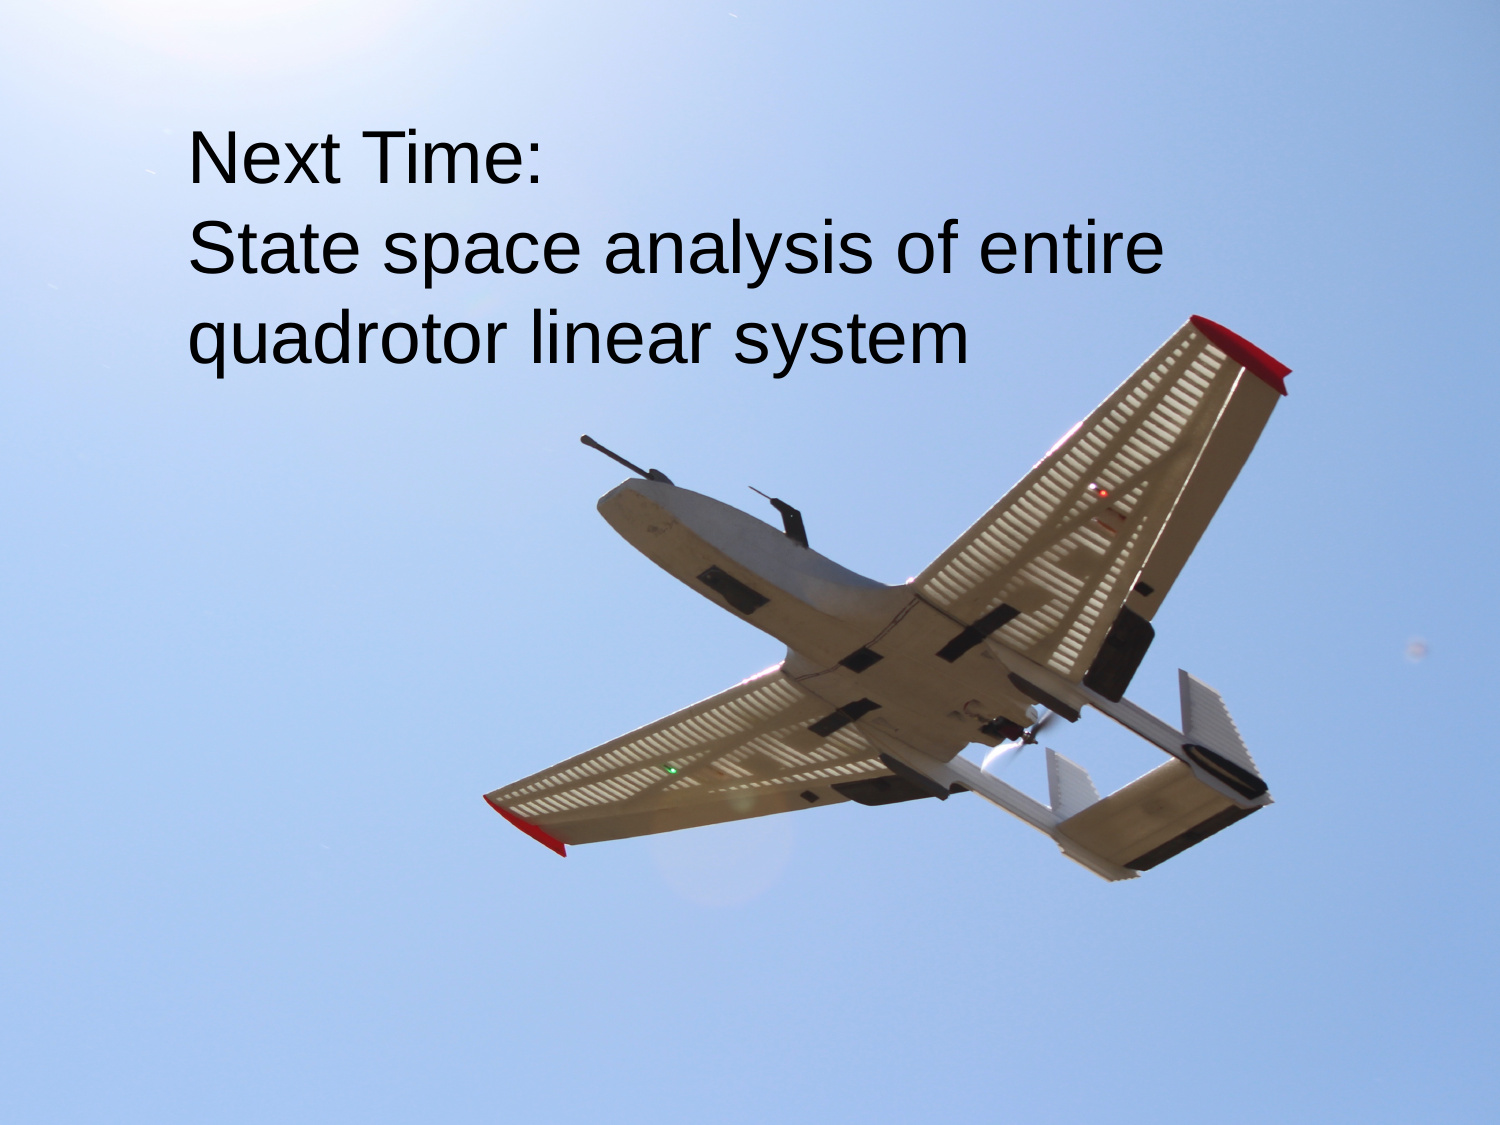

# Next Time: State space analysis of entire quadrotor linear system